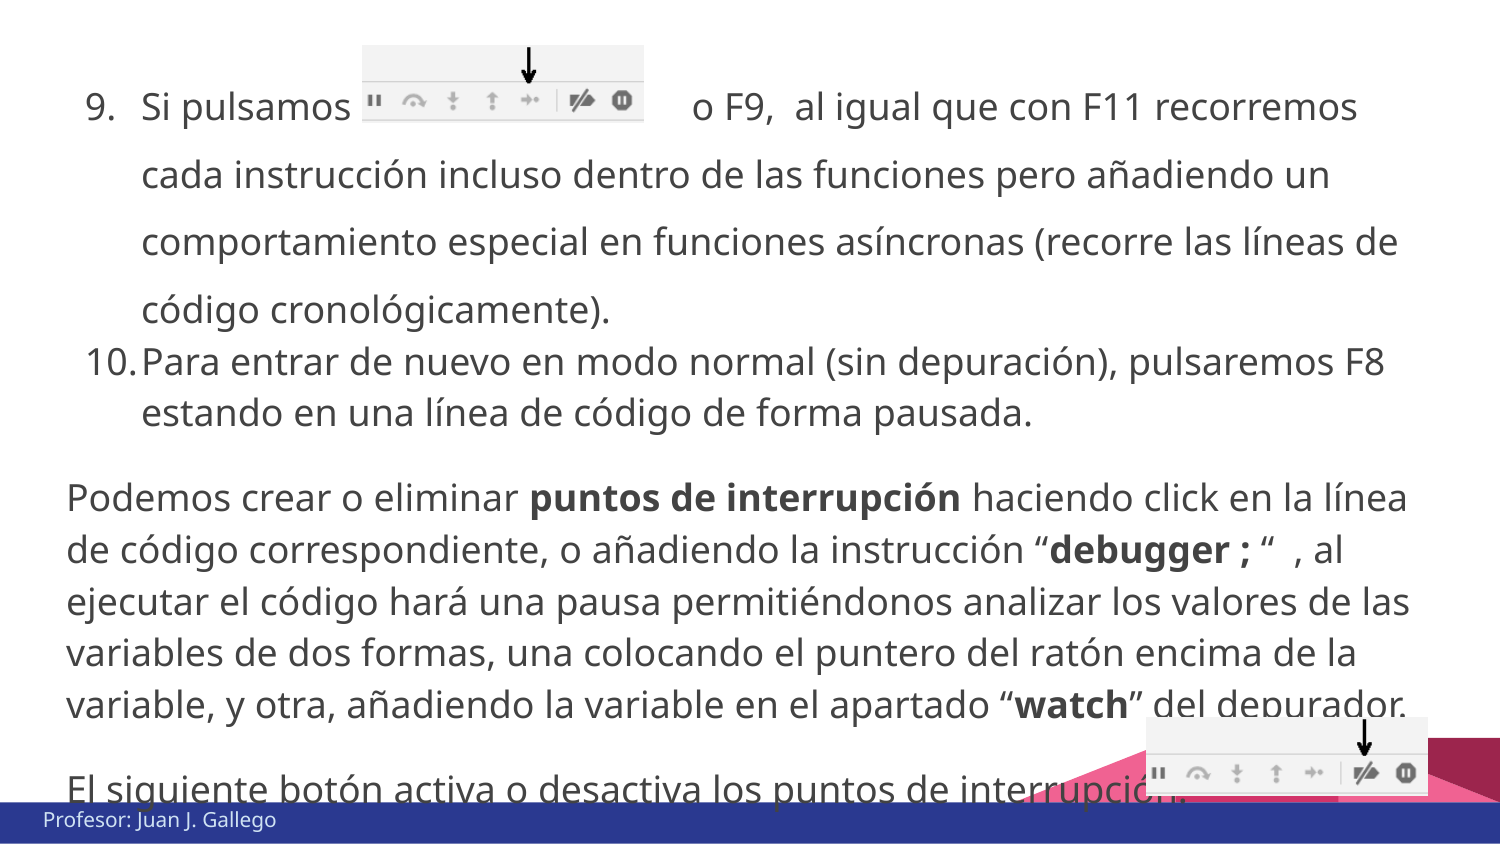

# Si pulsamos o F9, al igual que con F11 recorremos cada instrucción incluso dentro de las funciones pero añadiendo un comportamiento especial en funciones asíncronas (recorre las líneas de código cronológicamente).
Para entrar de nuevo en modo normal (sin depuración), pulsaremos F8 estando en una línea de código de forma pausada.
Podemos crear o eliminar puntos de interrupción haciendo click en la línea de código correspondiente, o añadiendo la instrucción “debugger ; “ , al ejecutar el código hará una pausa permitiéndonos analizar los valores de las variables de dos formas, una colocando el puntero del ratón encima de la variable, y otra, añadiendo la variable en el apartado “watch” del depurador.
El siguiente botón activa o desactiva los puntos de interrupción.